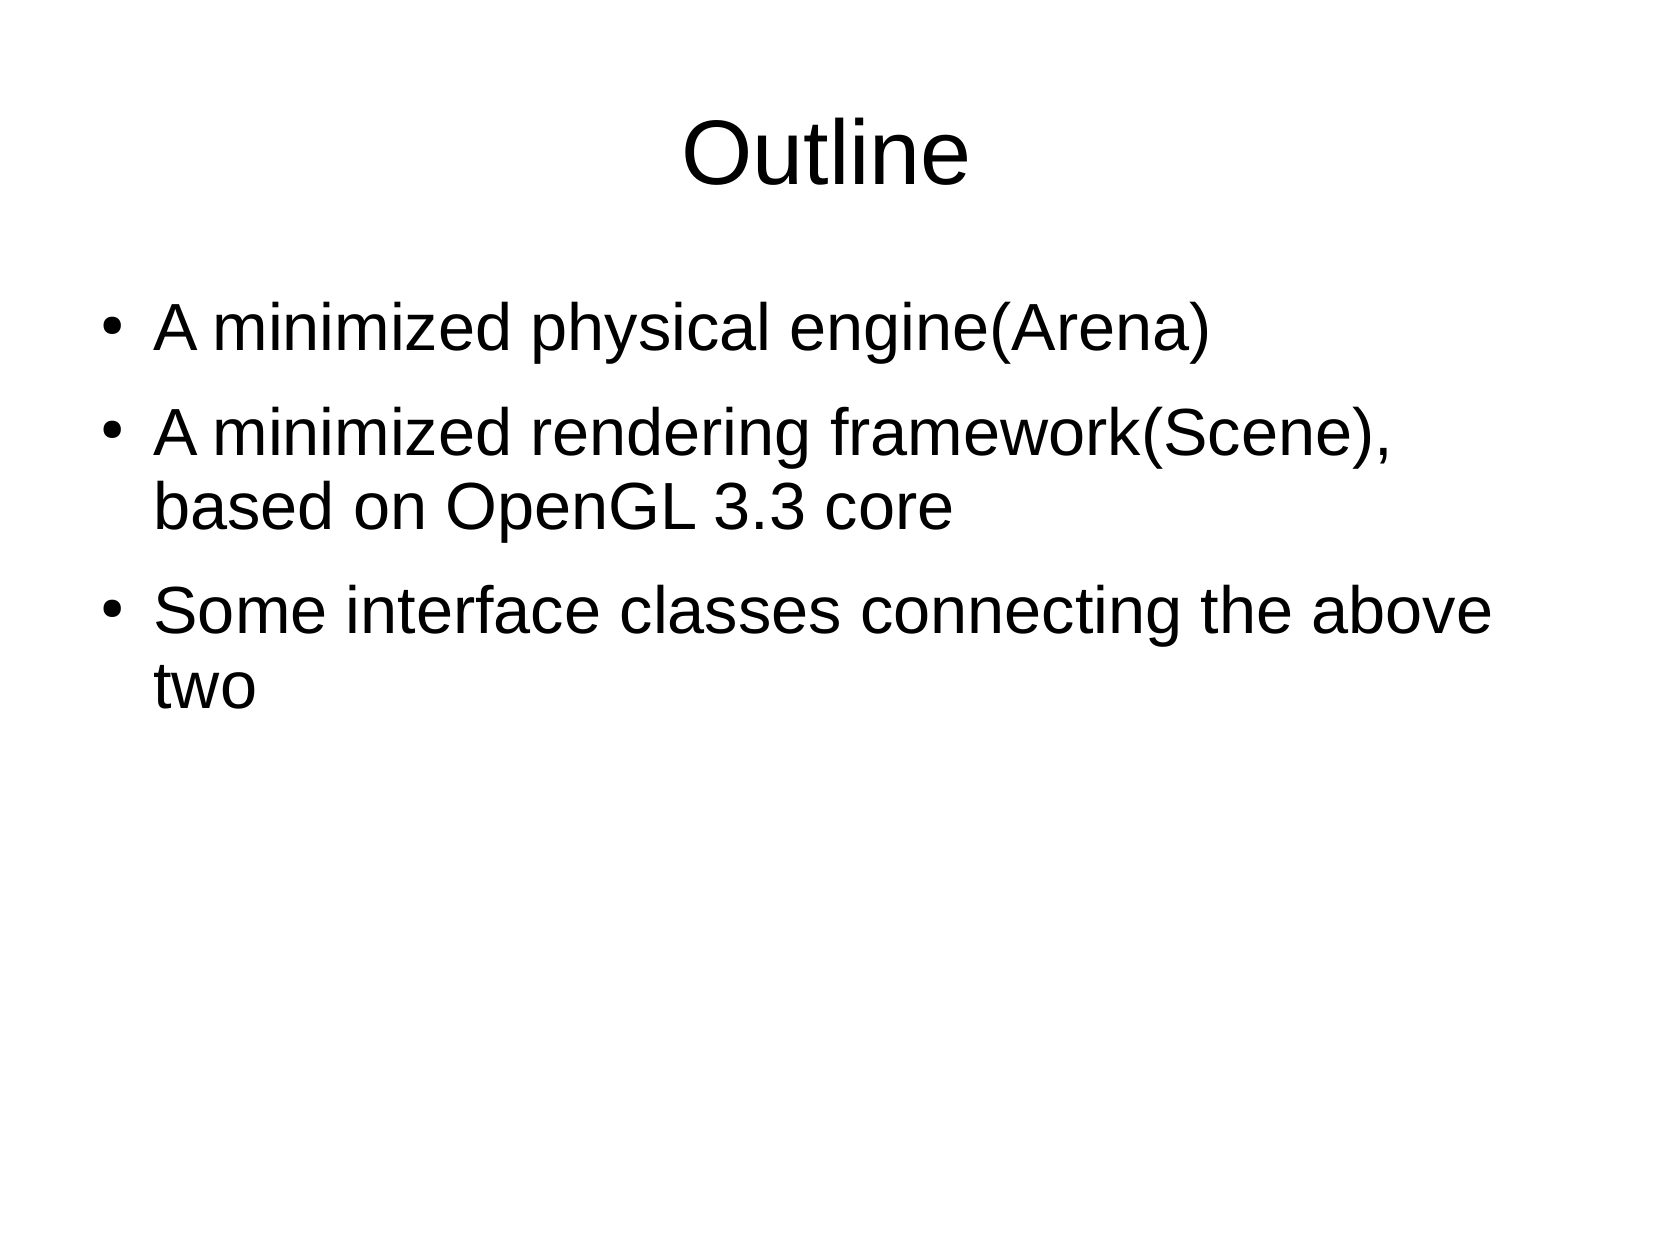

# Outline
A minimized physical engine(Arena)
A minimized rendering framework(Scene), based on OpenGL 3.3 core
Some interface classes connecting the above two